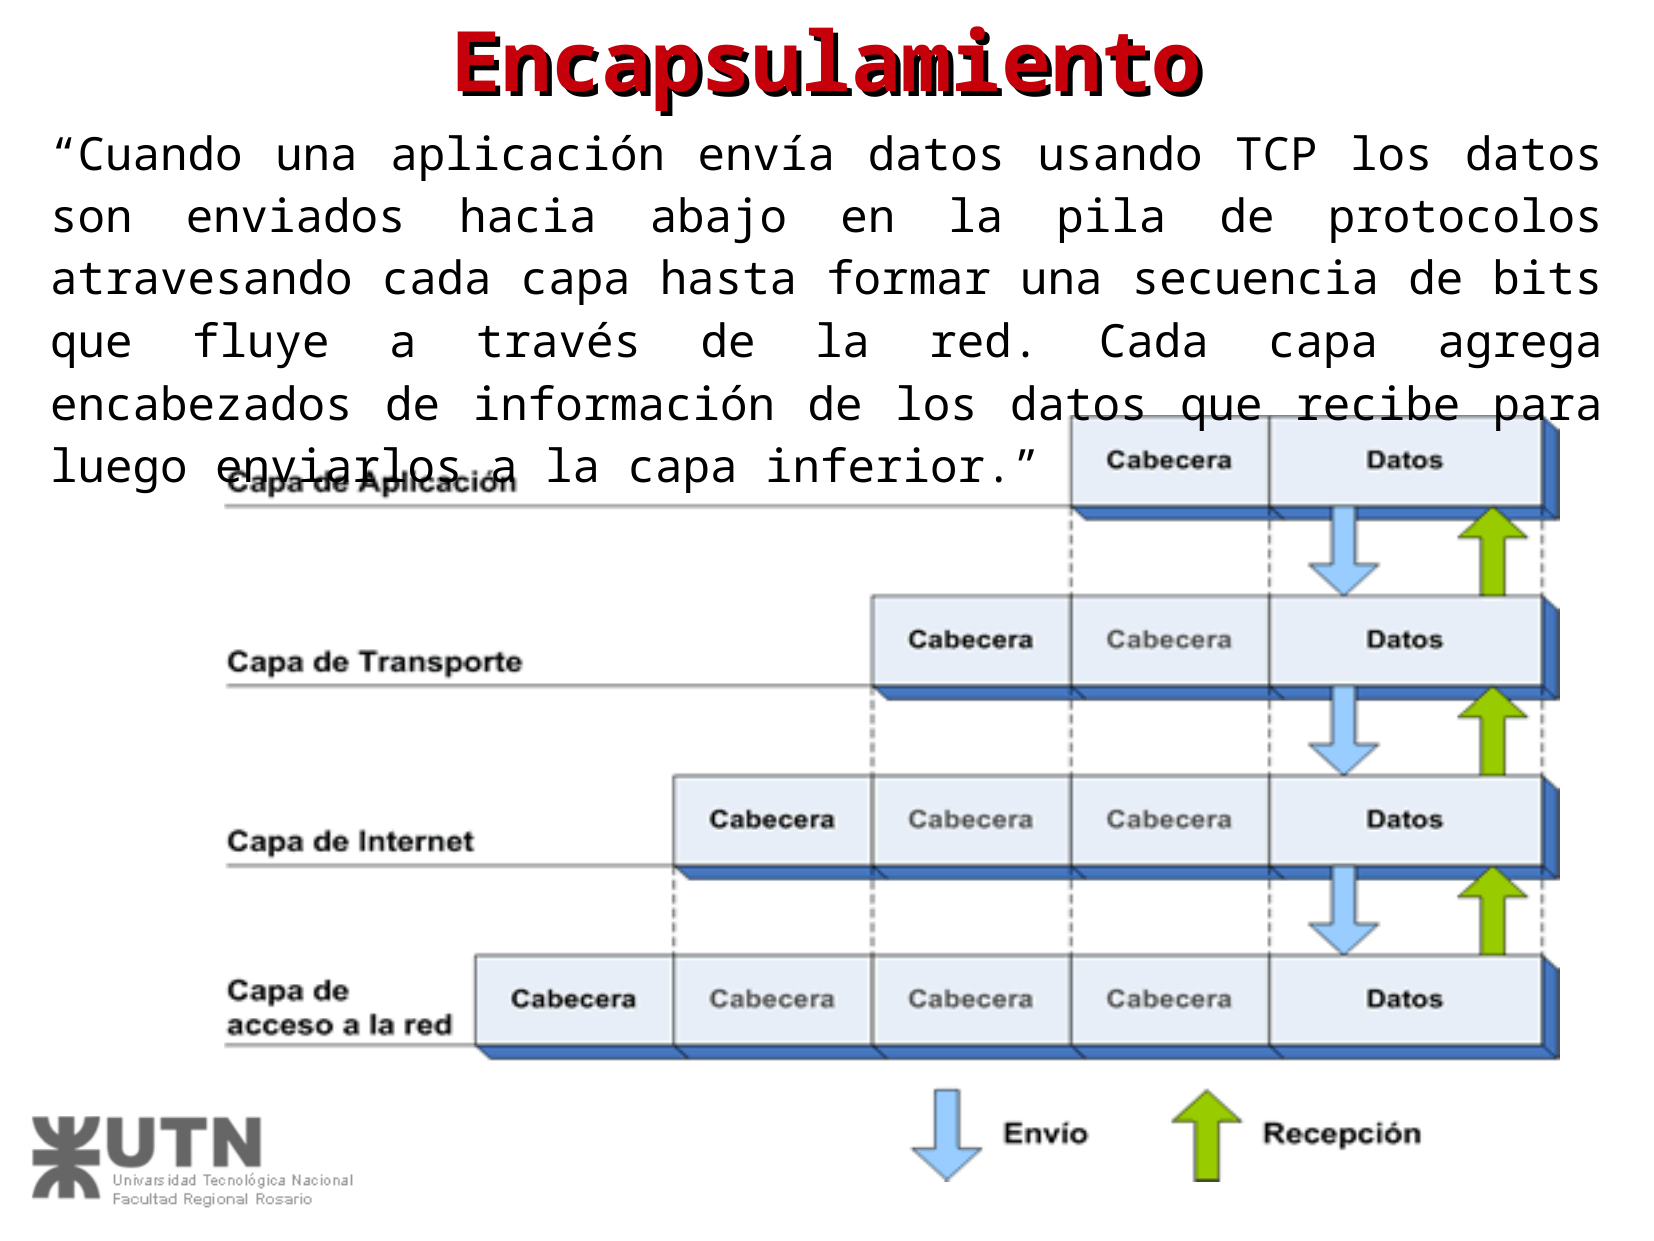

# Encapsulamiento
“Cuando una aplicación envía datos usando TCP los datos son enviados hacia abajo en la pila de protocolos atravesando cada capa hasta formar una secuencia de bits que fluye a través de la red. Cada capa agrega encabezados de información de los datos que recibe para luego enviarlos a la capa inferior.”